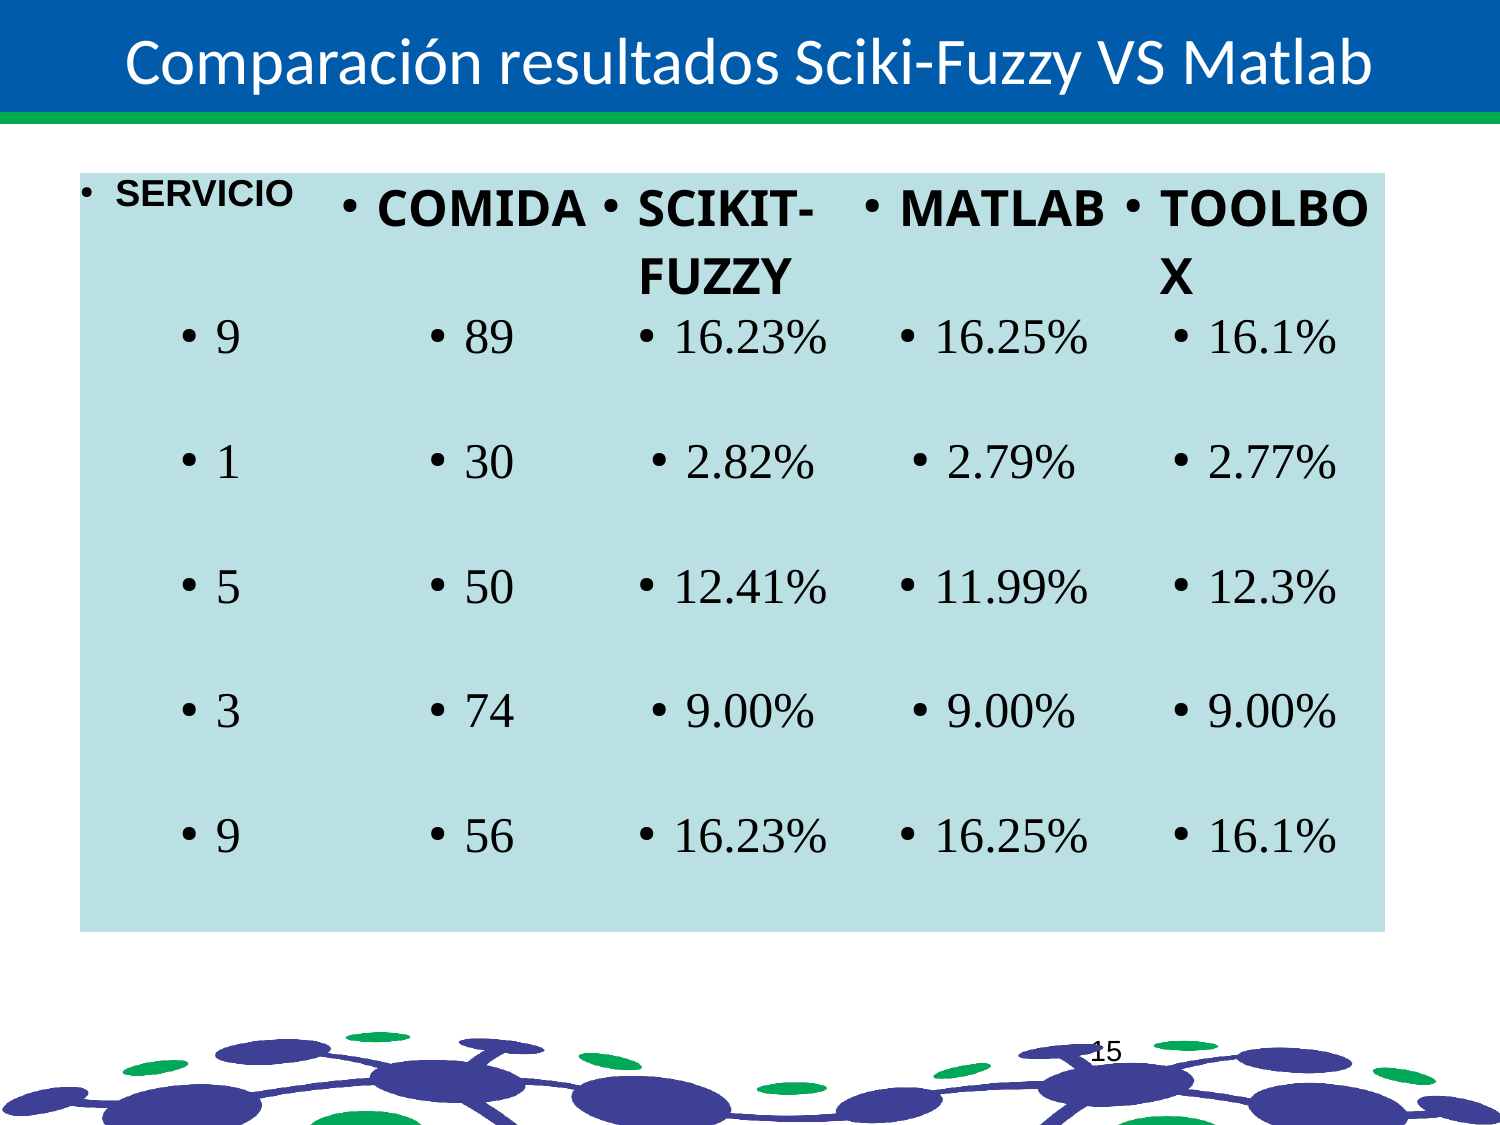

Comparación resultados Sciki-Fuzzy VS Matlab
| SERVICIO | COMIDA | SCIKIT-FUZZY | MATLAB | TOOLBOX |
| --- | --- | --- | --- | --- |
| 9 | 89 | 16.23% | 16.25% | 16.1% |
| 1 | 30 | 2.82% | 2.79% | 2.77% |
| 5 | 50 | 12.41% | 11.99% | 12.3% |
| 3 | 74 | 9.00% | 9.00% | 9.00% |
| 9 | 56 | 16.23% | 16.25% | 16.1% |